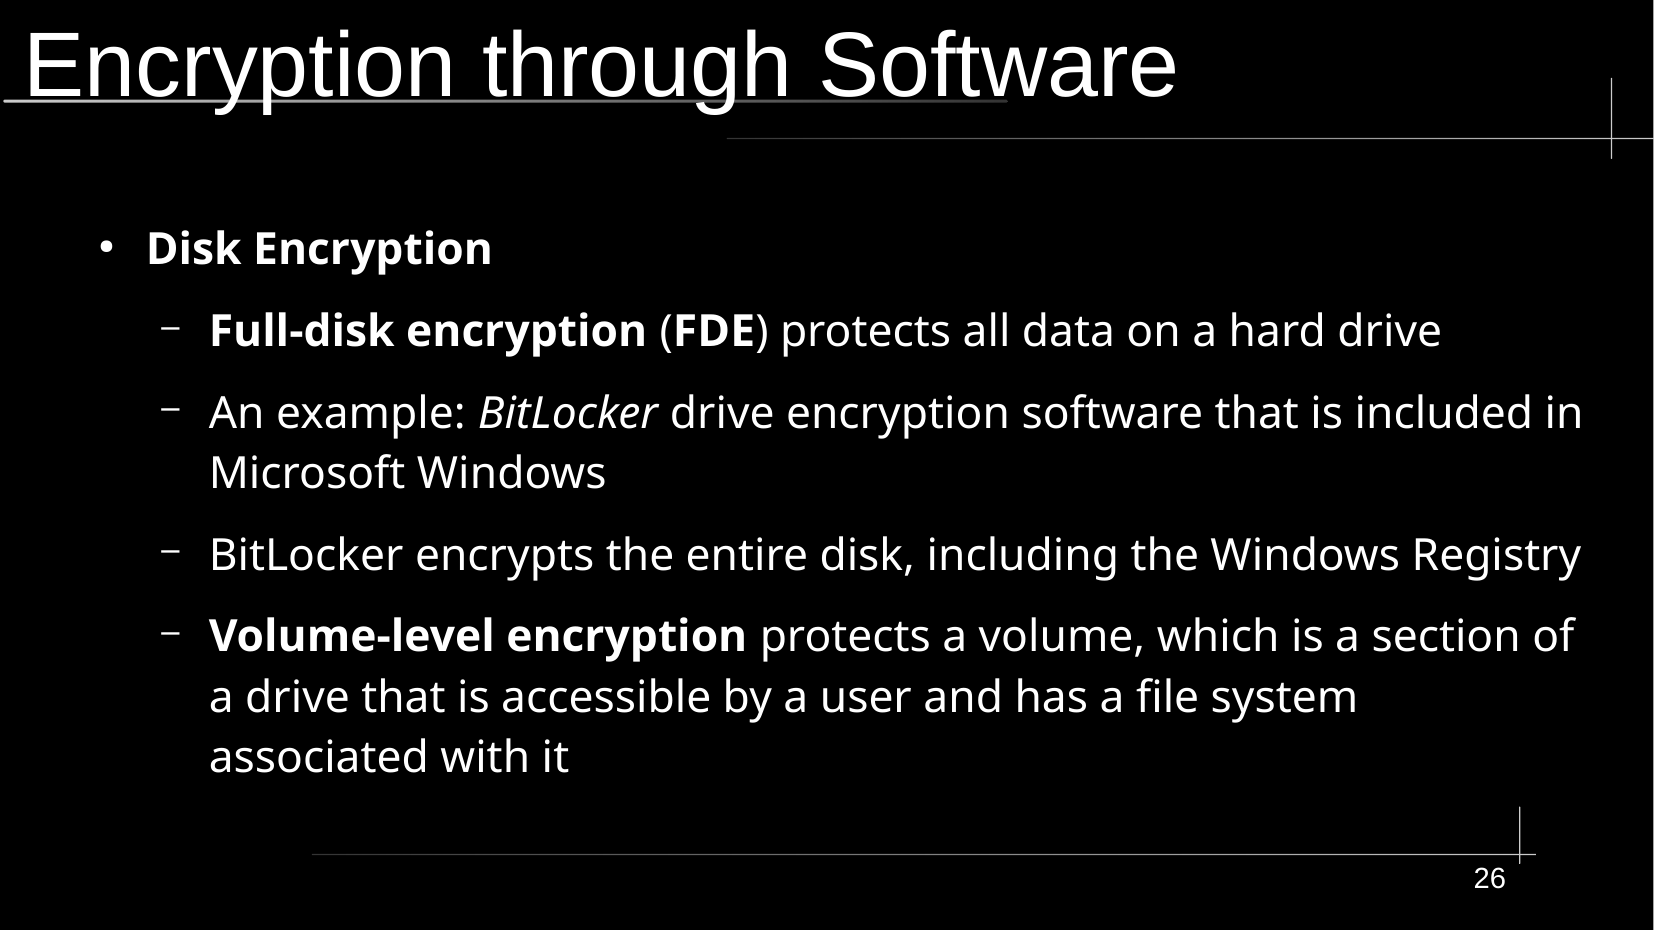

# Encryption through Software
Disk Encryption
Full-disk encryption (FDE) protects all data on a hard drive
An example: BitLocker drive encryption software that is included in Microsoft Windows
BitLocker encrypts the entire disk, including the Windows Registry
Volume-level encryption protects a volume, which is a section of a drive that is accessible by a user and has a file system associated with it
26